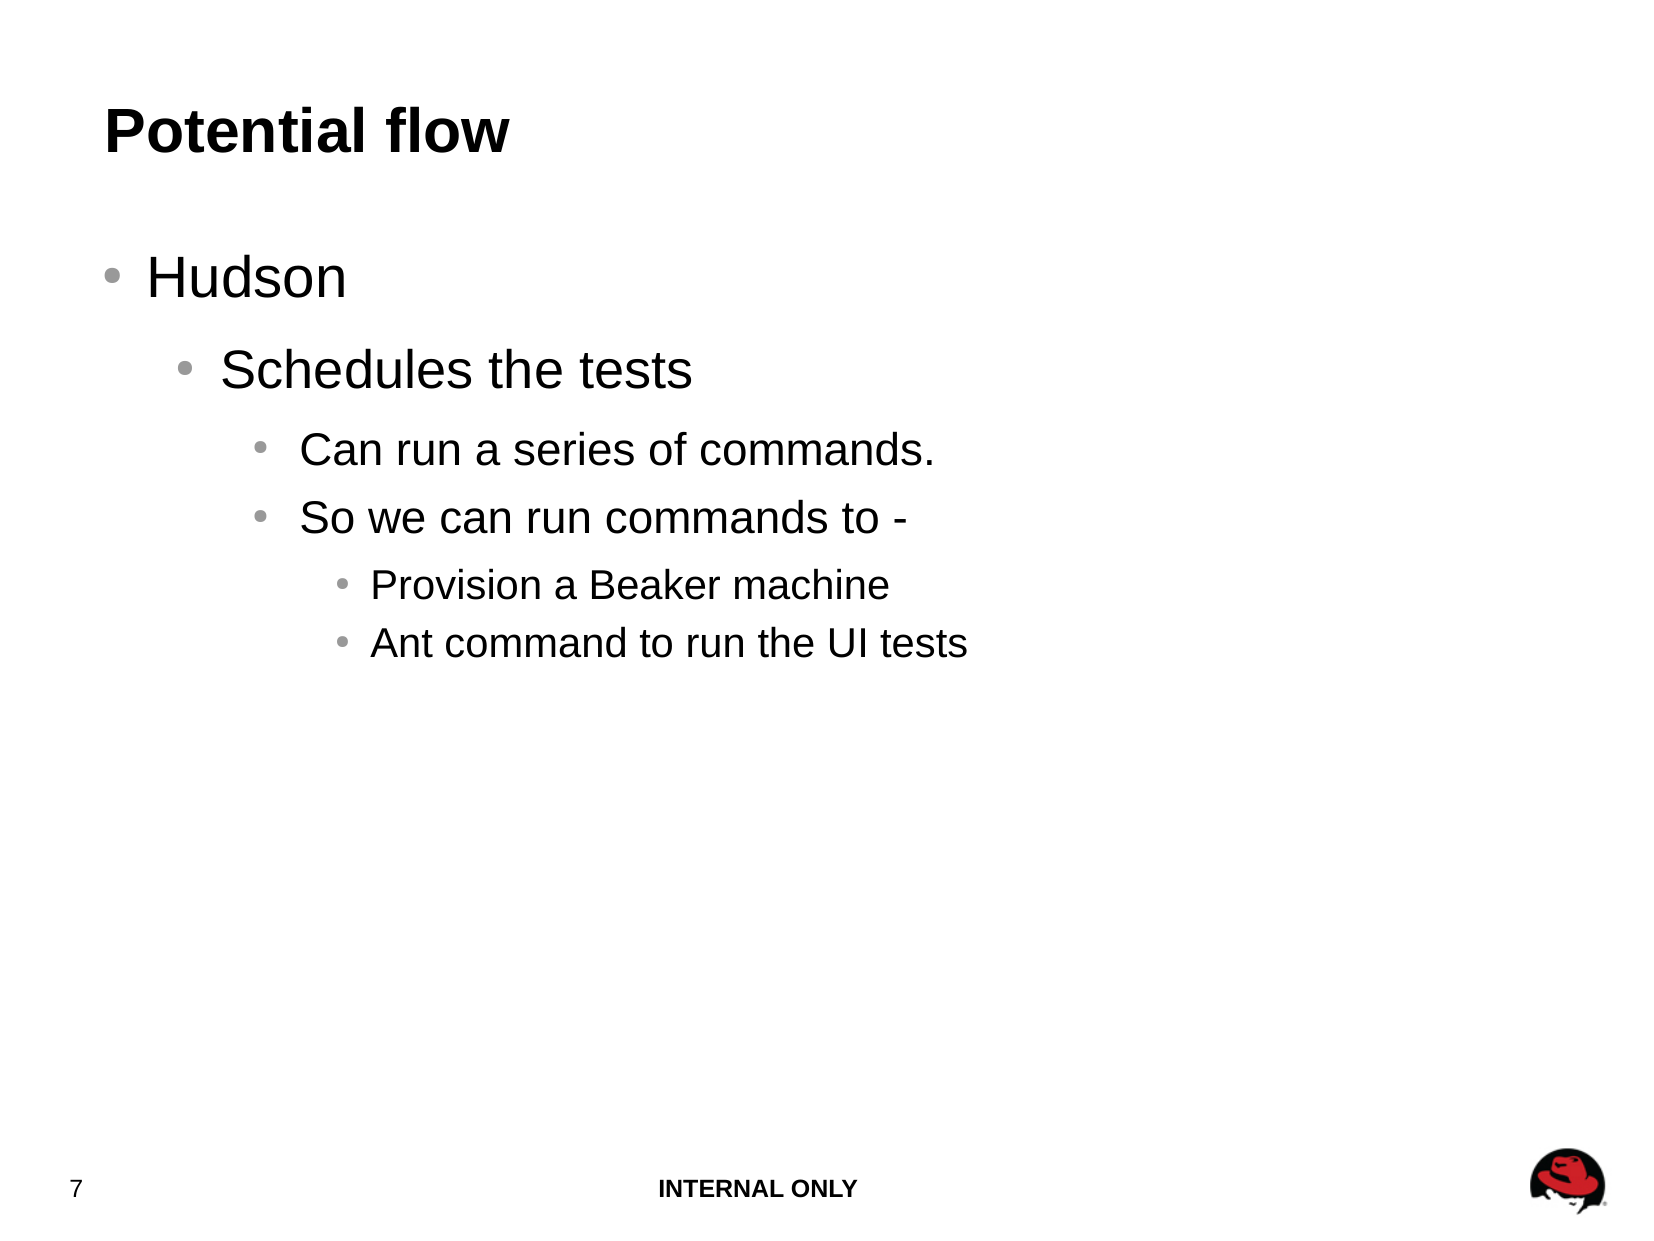

# Potential flow
Hudson
Schedules the tests
Can run a series of commands.
So we can run commands to -
Provision a Beaker machine
Ant command to run the UI tests